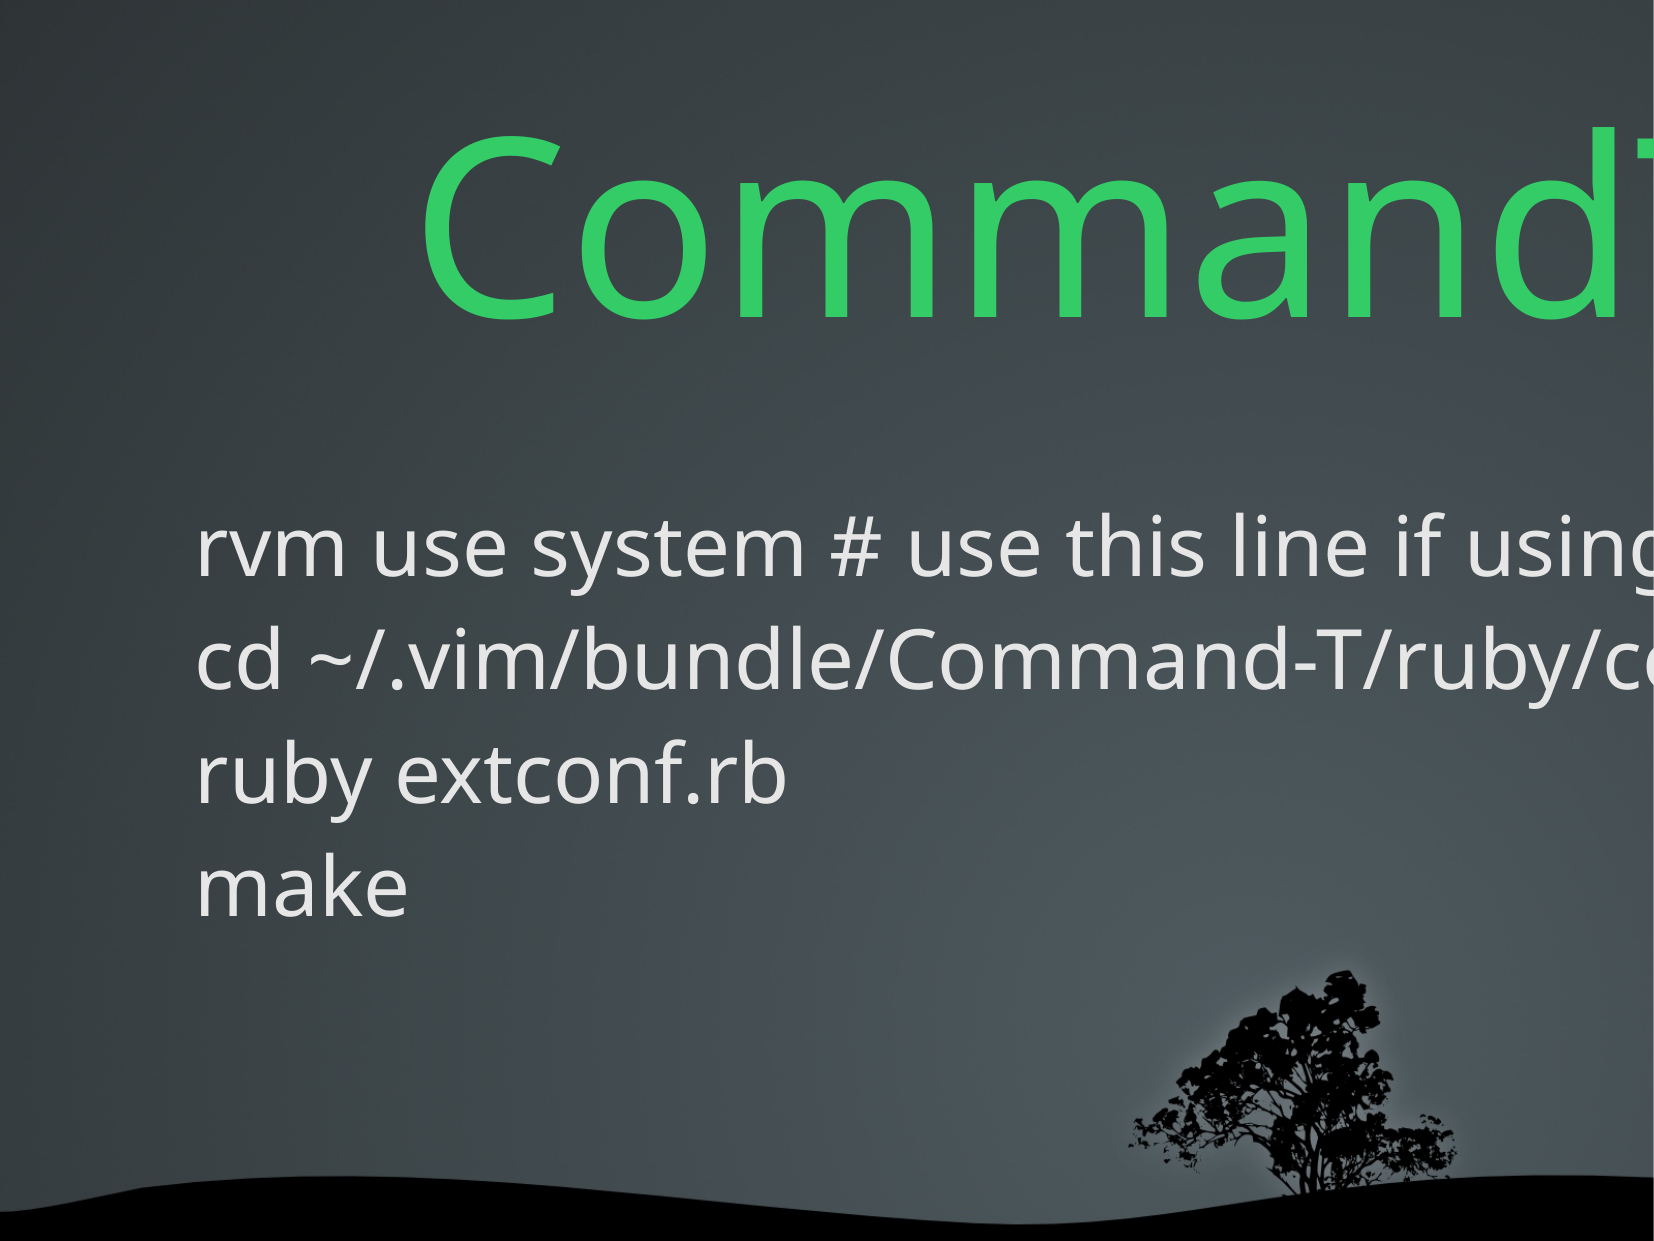

CommandT
rvm use system # use this line if using rvm
cd ~/.vim/bundle/Command-T/ruby/command-t
ruby extconf.rb
make